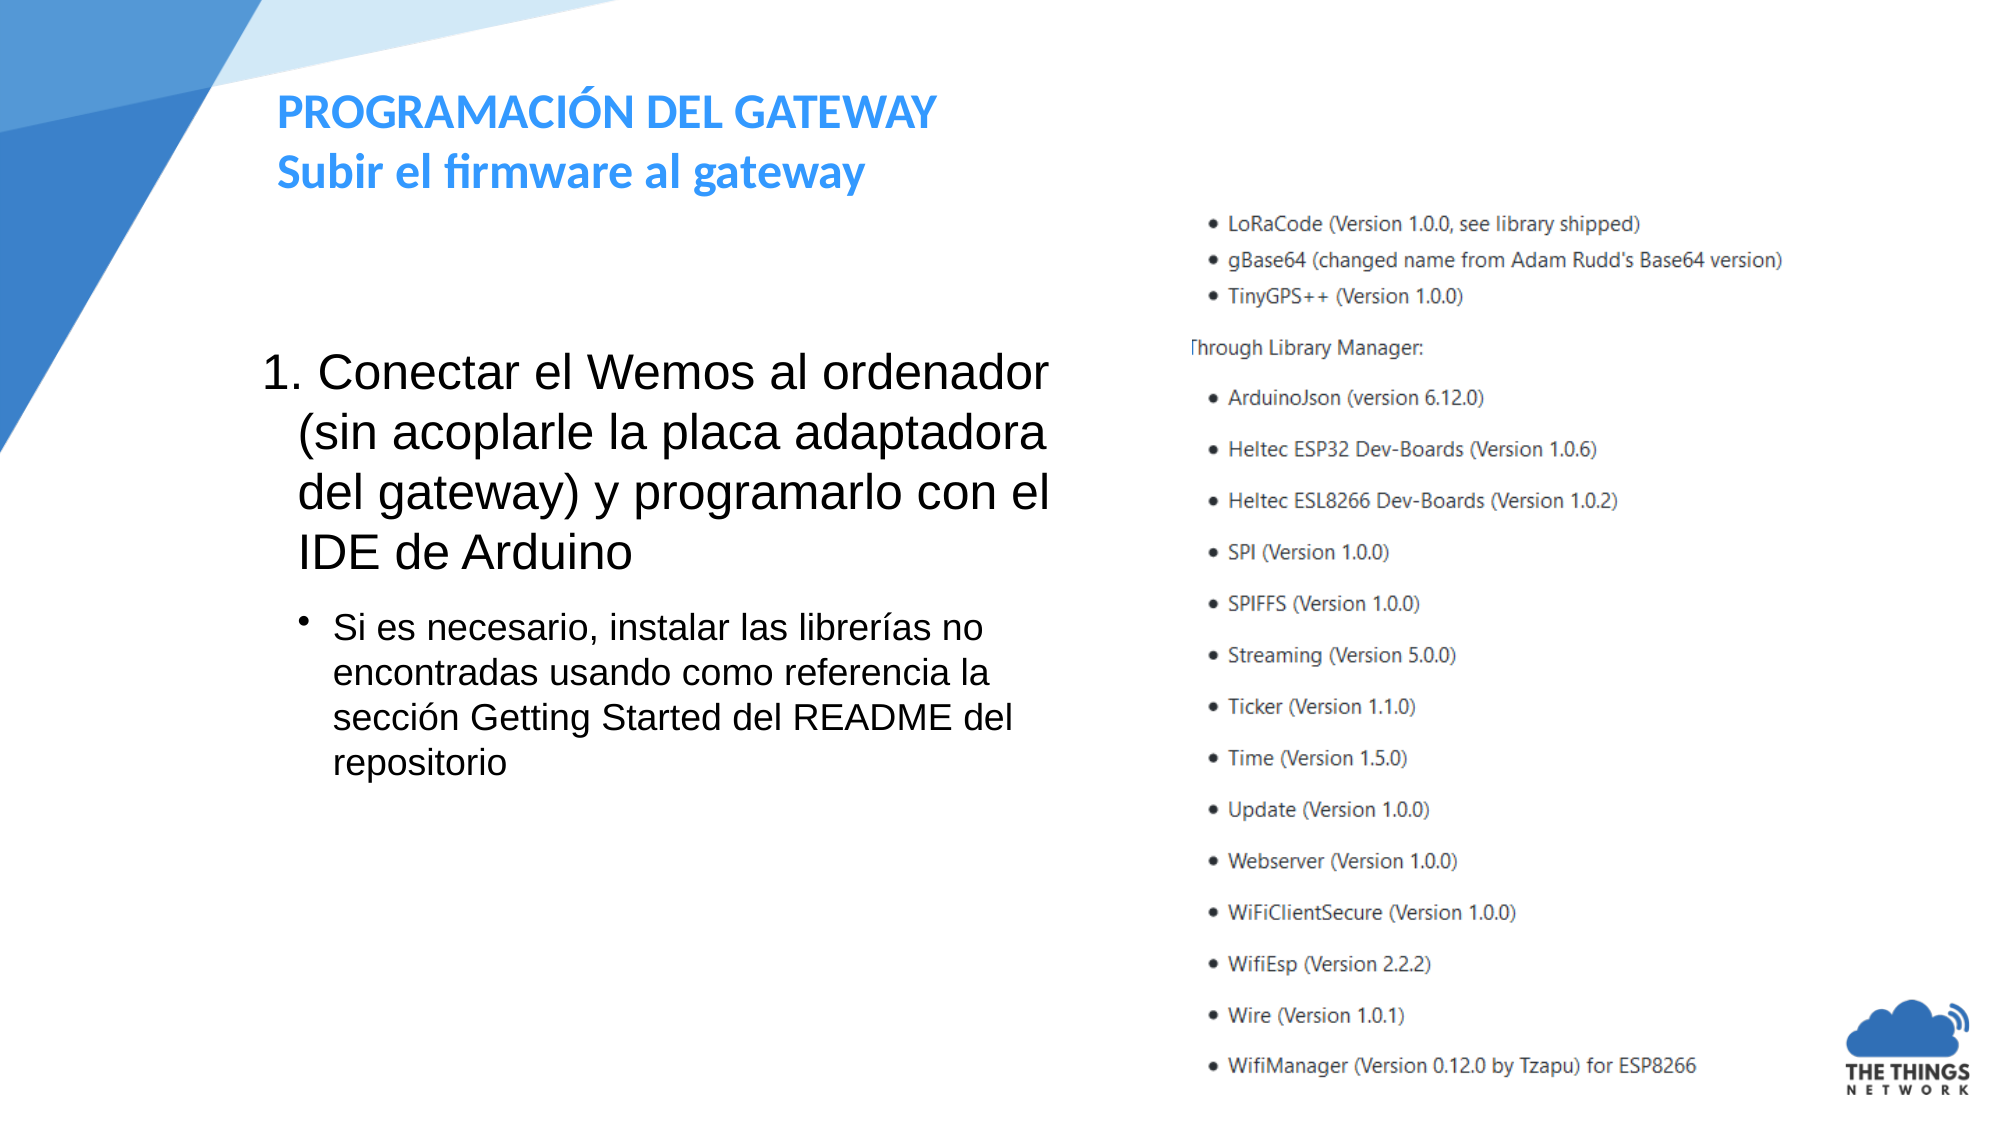

PROGRAMACIÓN DEL GATEWAY
Subir el firmware al gateway
 Conectar el Wemos al ordenador (sin acoplarle la placa adaptadora del gateway) y programarlo con el IDE de Arduino
Si es necesario, instalar las librerías no encontradas usando como referencia la sección Getting Started del README del repositorio